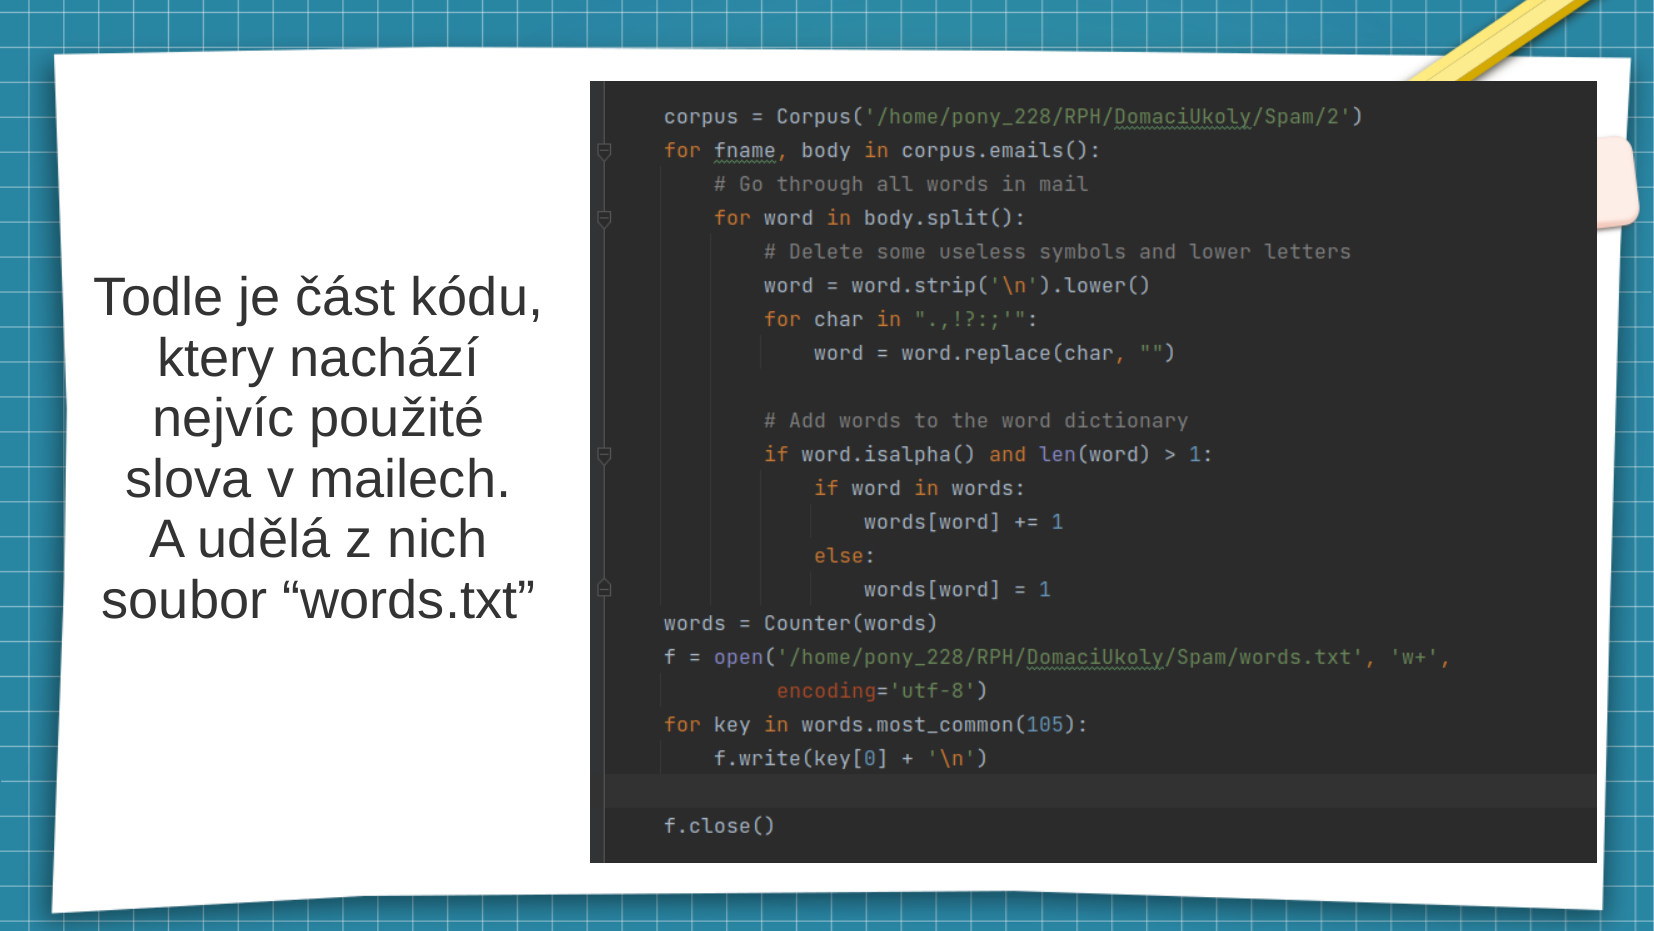

Todle je část kódu, ktery nachází nejvíc použité slova v mailech.
A udělá z nich soubor “words.txt”